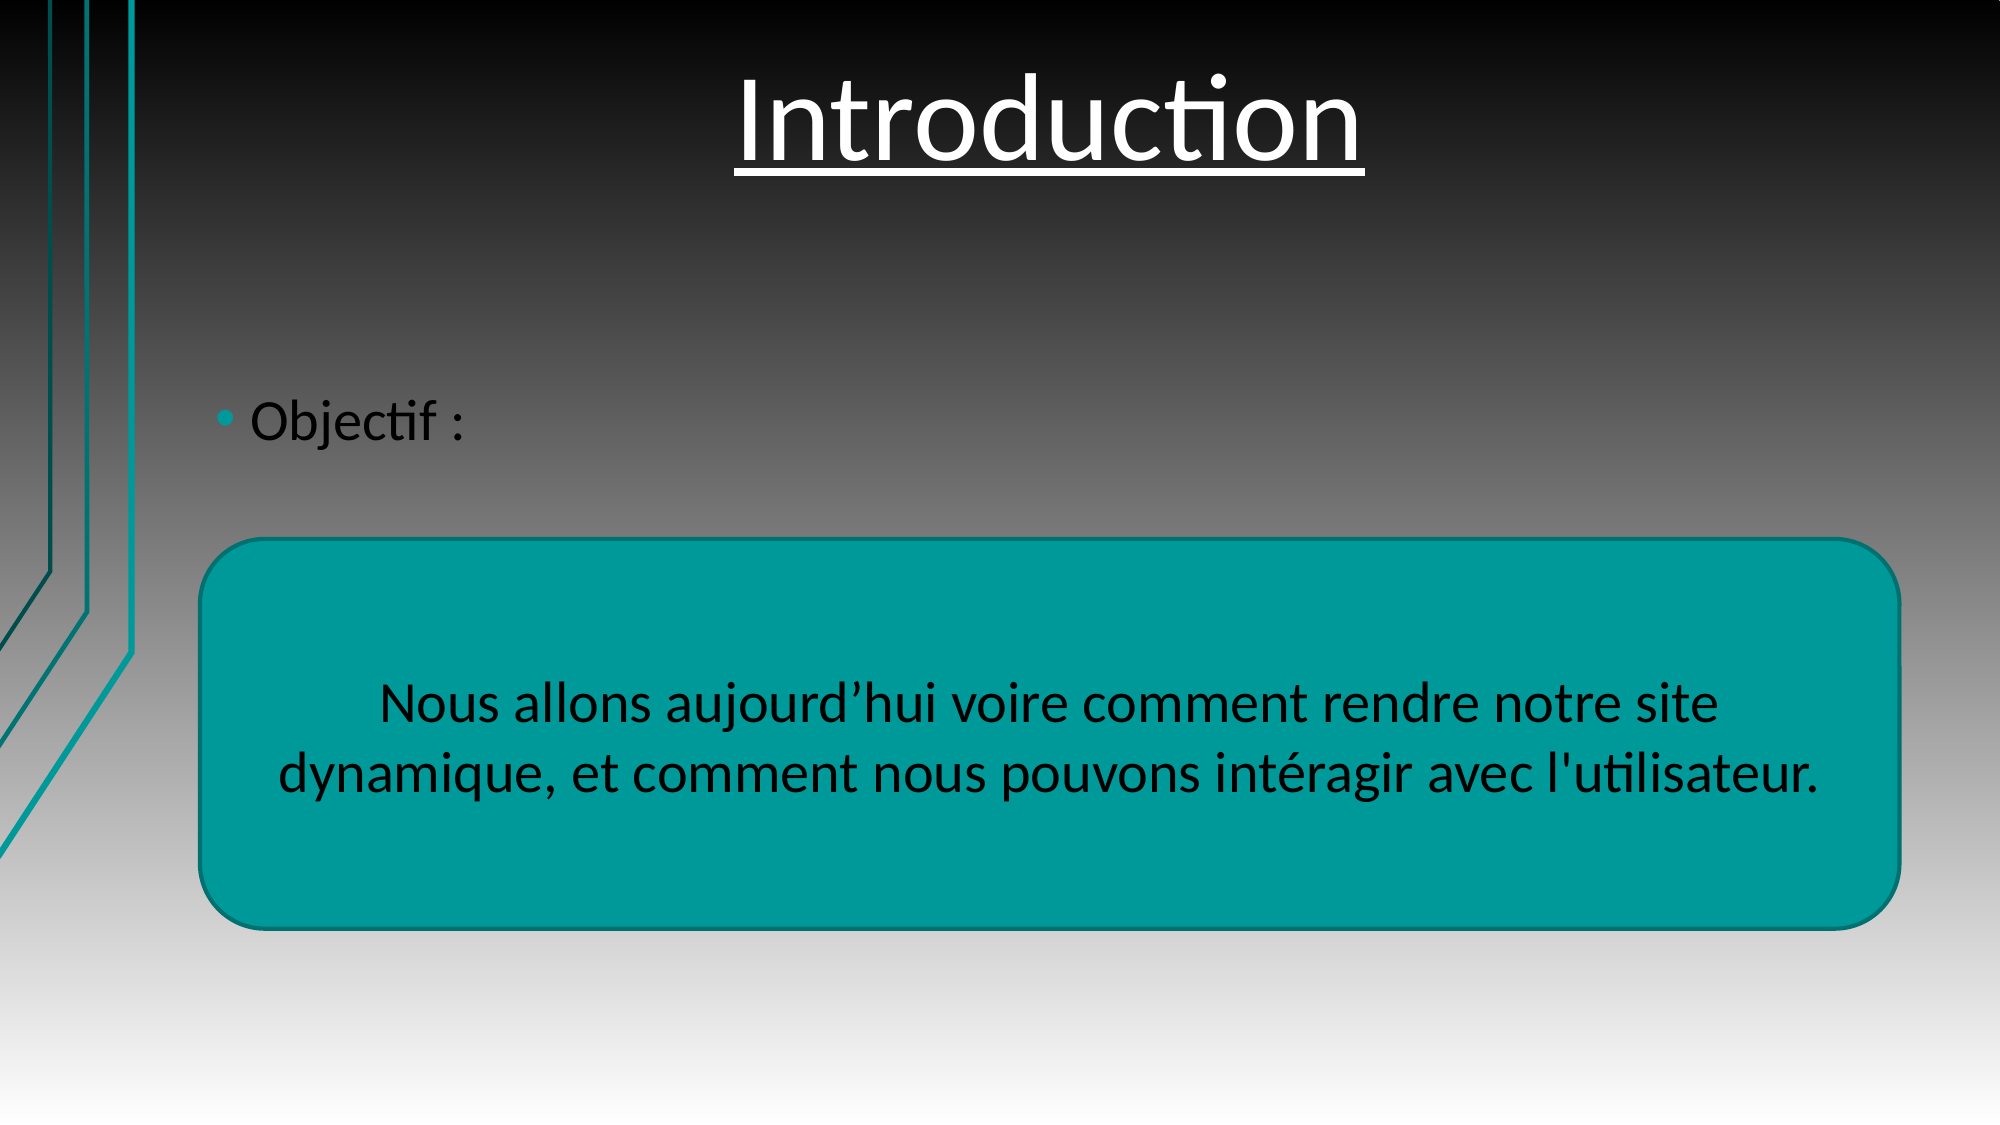

# Introduction
Objectif :
Nous allons aujourd’hui voire comment rendre notre site dynamique, et comment nous pouvons intéragir avec l'utilisateur.